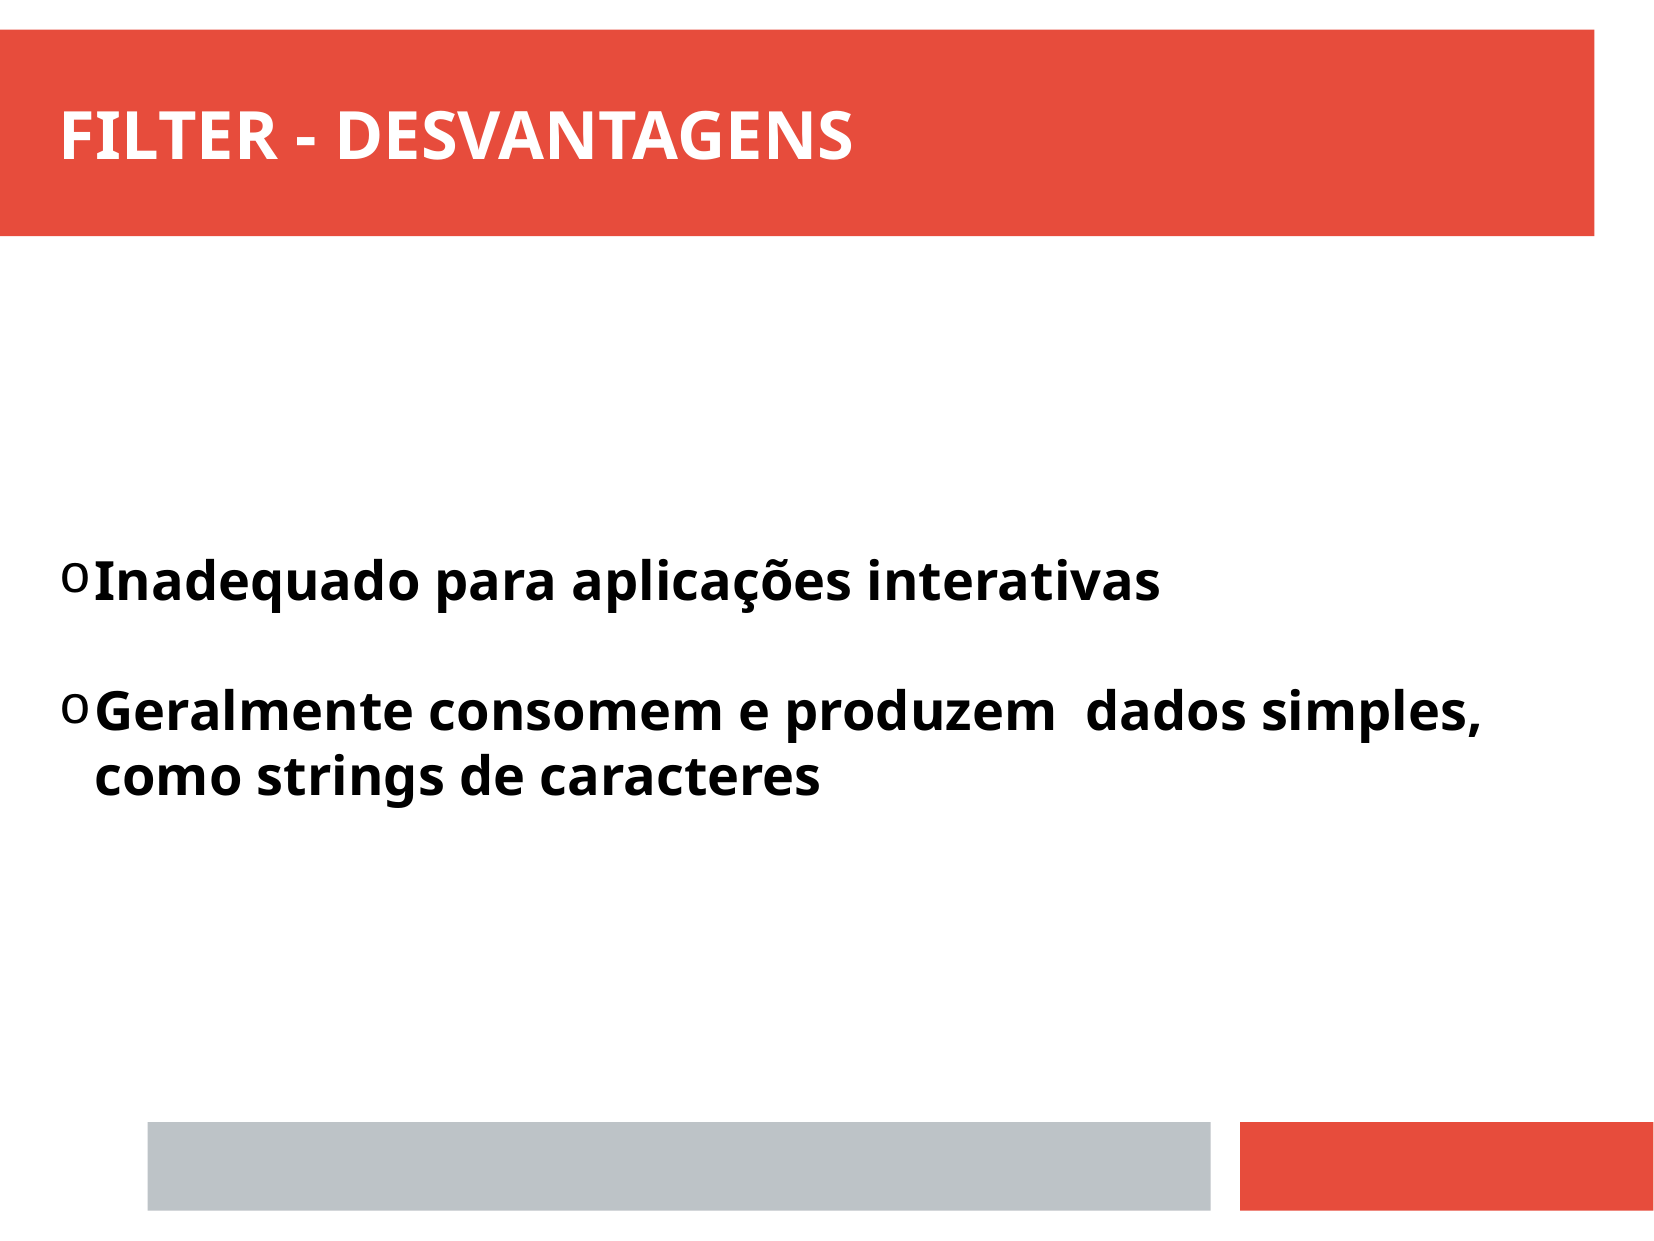

# FILTER - DESVANTAGENS
Inadequado para aplicações interativas
Geralmente consomem e produzem dados simples, como strings de caracteres